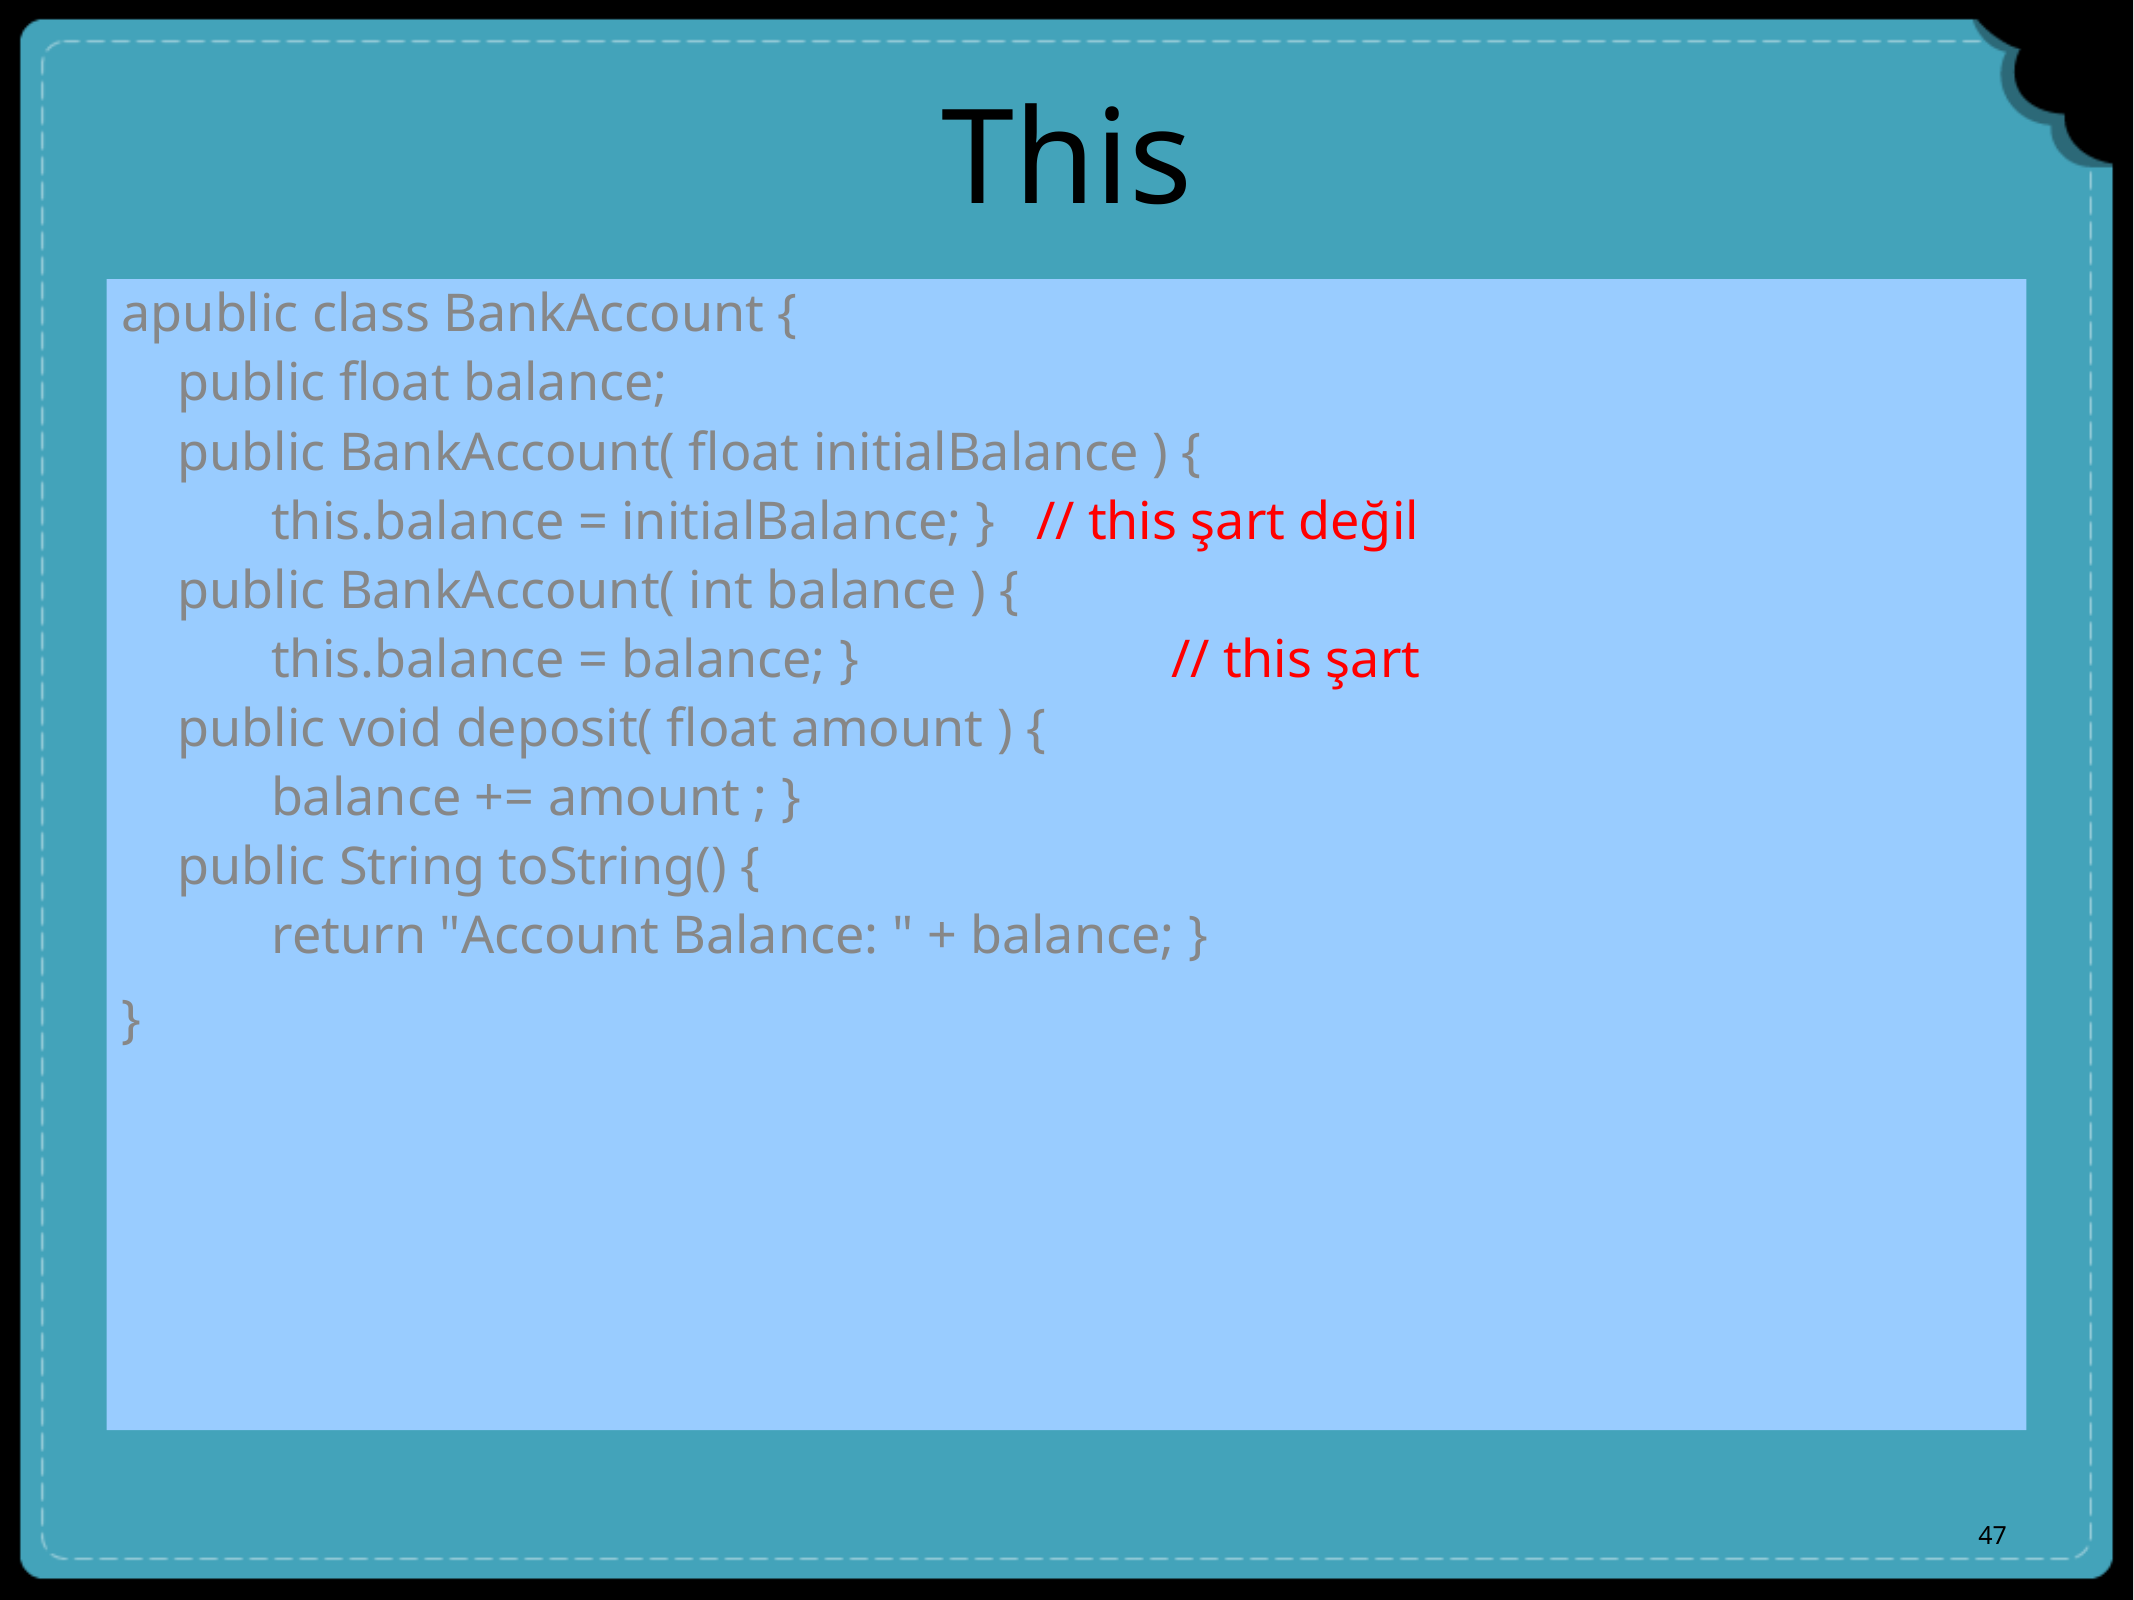

# This
apublic class BankAccount {
	public float balance;
	public BankAccount( float initialBalance ) {
		this.balance = initialBalance; } // this şart değil
	public BankAccount( int balance ) {
		this.balance = balance; } 		// this şart
	public void deposit( float amount ) {
		balance += amount ; }
	public String toString() {
		return "Account Balance: " + balance; }
}
47